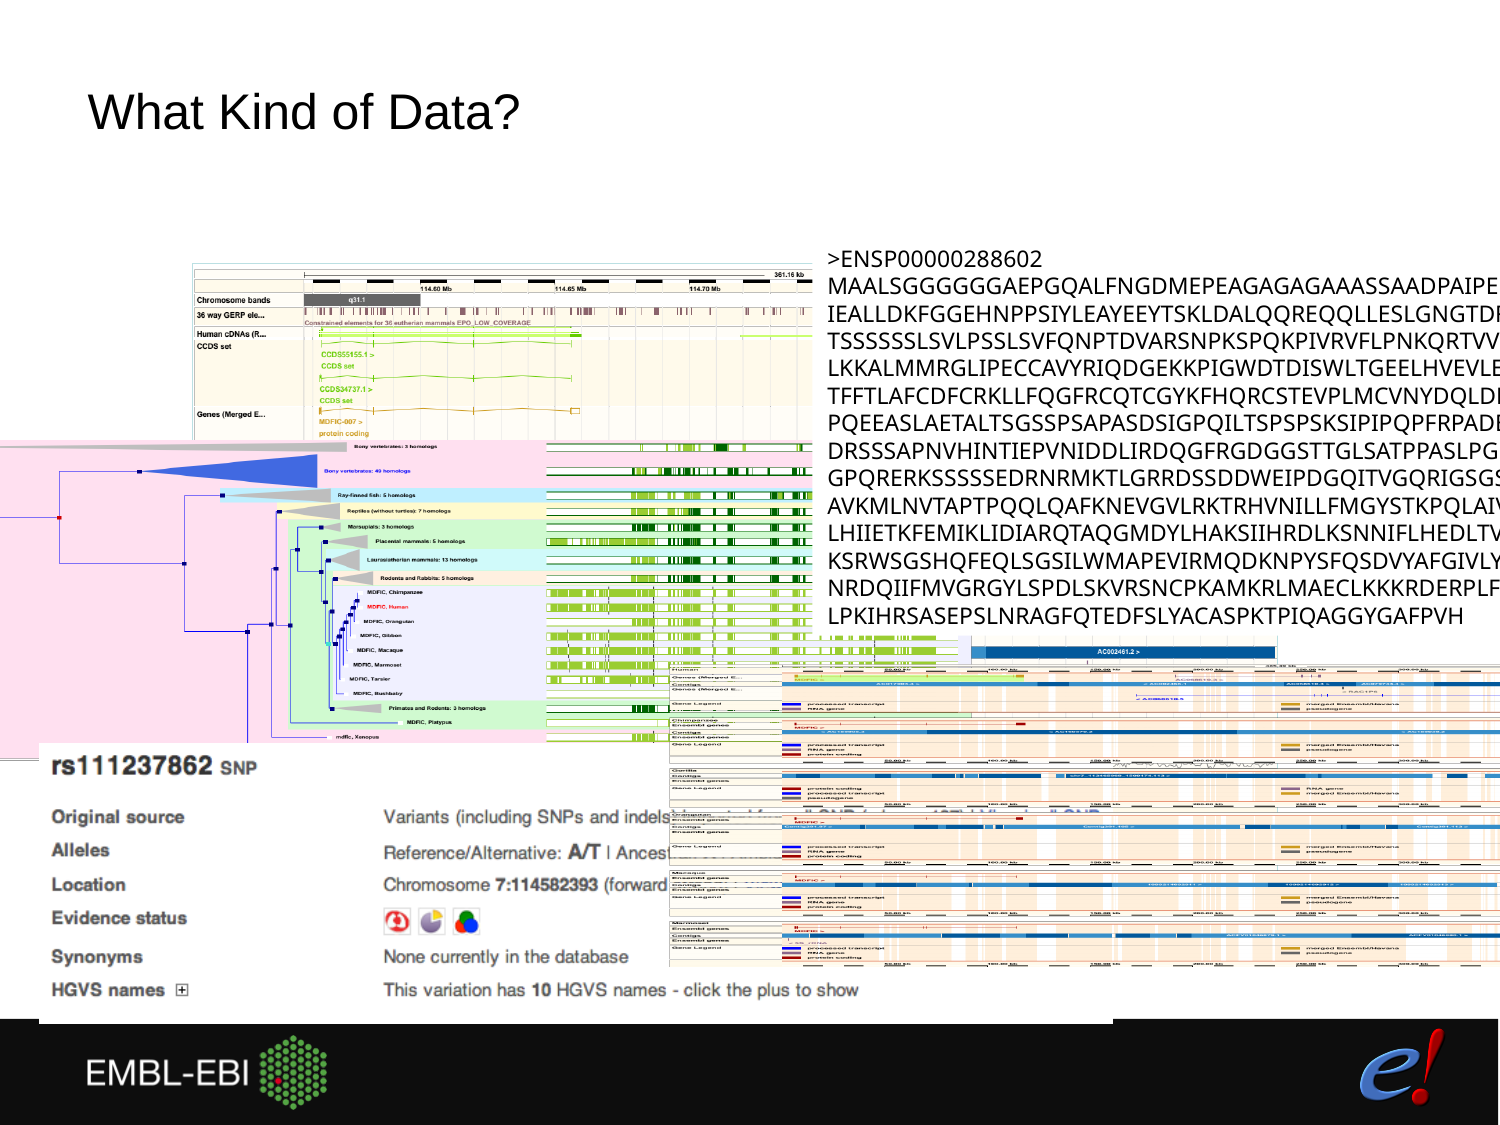

# What Kind of Data?
>ENSP00000288602
MAALSGGGGGGAEPGQALFNGDMEPEAGAGAGAAASSAADPAIPEEVWNIKQMIKLTQEH
IEALLDKFGGEHNPPSIYLEAYEEYTSKLDALQQREQQLLESLGNGTDFSVSSSASMDTV
TSSSSSSLSVLPSSLSVFQNPTDVARSNPKSPQKPIVRVFLPNKQRTVVPARCGVTVRDS
LKKALMMRGLIPECCAVYRIQDGEKKPIGWDTDISWLTGEELHVEVLENVPLTTHNFVRK
TFFTLAFCDFCRKLLFQGFRCQTCGYKFHQRCSTEVPLMCVNYDQLDLLFVSKFFEHHPI
PQEEASLAETALTSGSSPSAPASDSIGPQILTSPSPSKSIPIPQPFRPADEDHRNQFGQR
DRSSSAPNVHINTIEPVNIDDLIRDQGFRGDGGSTTGLSATPPASLPGSLTNVKALQKSP
GPQRERKSSSSSEDRNRMKTLGRRDSSDDWEIPDGQITVGQRIGSGSFGTVYKGKWHGDV
AVKMLNVTAPTPQQLQAFKNEVGVLRKTRHVNILLFMGYSTKPQLAIVTQWCEGSSLYHH
LHIIETKFEMIKLIDIARQTAQGMDYLHAKSIIHRDLKSNNIFLHEDLTVKIGDFGLATV
KSRWSGSHQFEQLSGSILWMAPEVIRMQDKNPYSFQSDVYAFGIVLYELMTGQLPYSNIN
NRDQIIFMVGRGYLSPDLSKVRSNCPKAMKRLMAECLKKKRDERPLFPQILASIELLARS
LPKIHRSASEPSLNRAGFQTEDFSLYACASPKTPIQAGGYGAFPVH